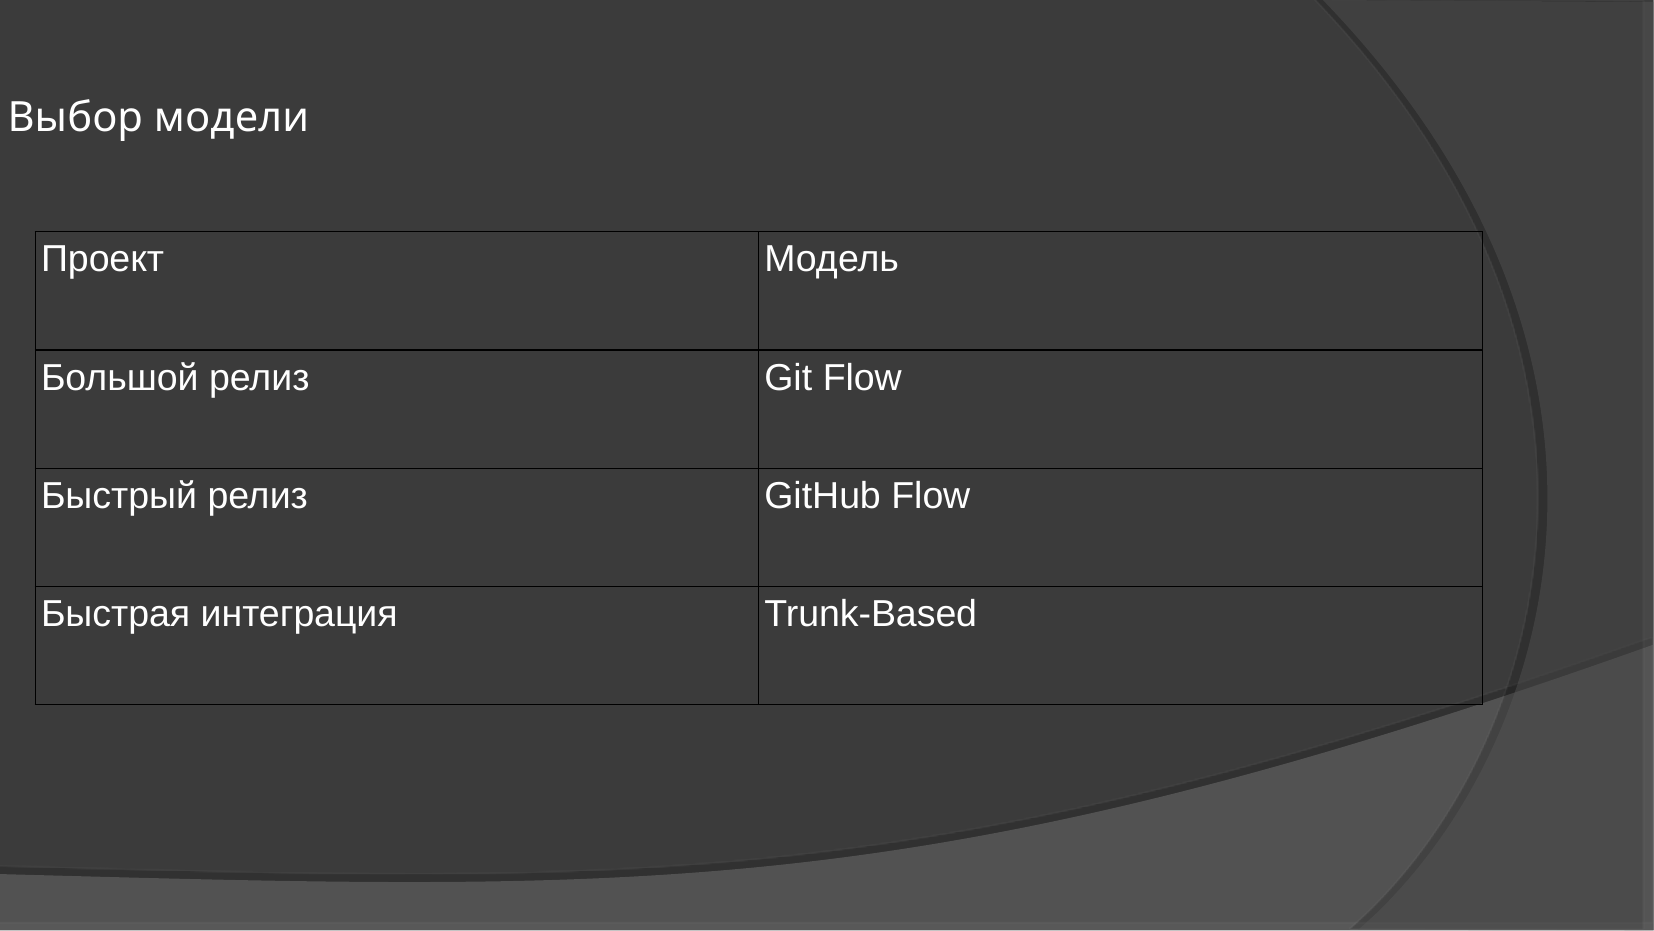

# Выбор модели
| Проект | Модель |
| --- | --- |
| Большой релиз | Git Flow |
| Быстрый релиз | GitHub Flow |
| Быстрая интеграция | Trunk-Based |